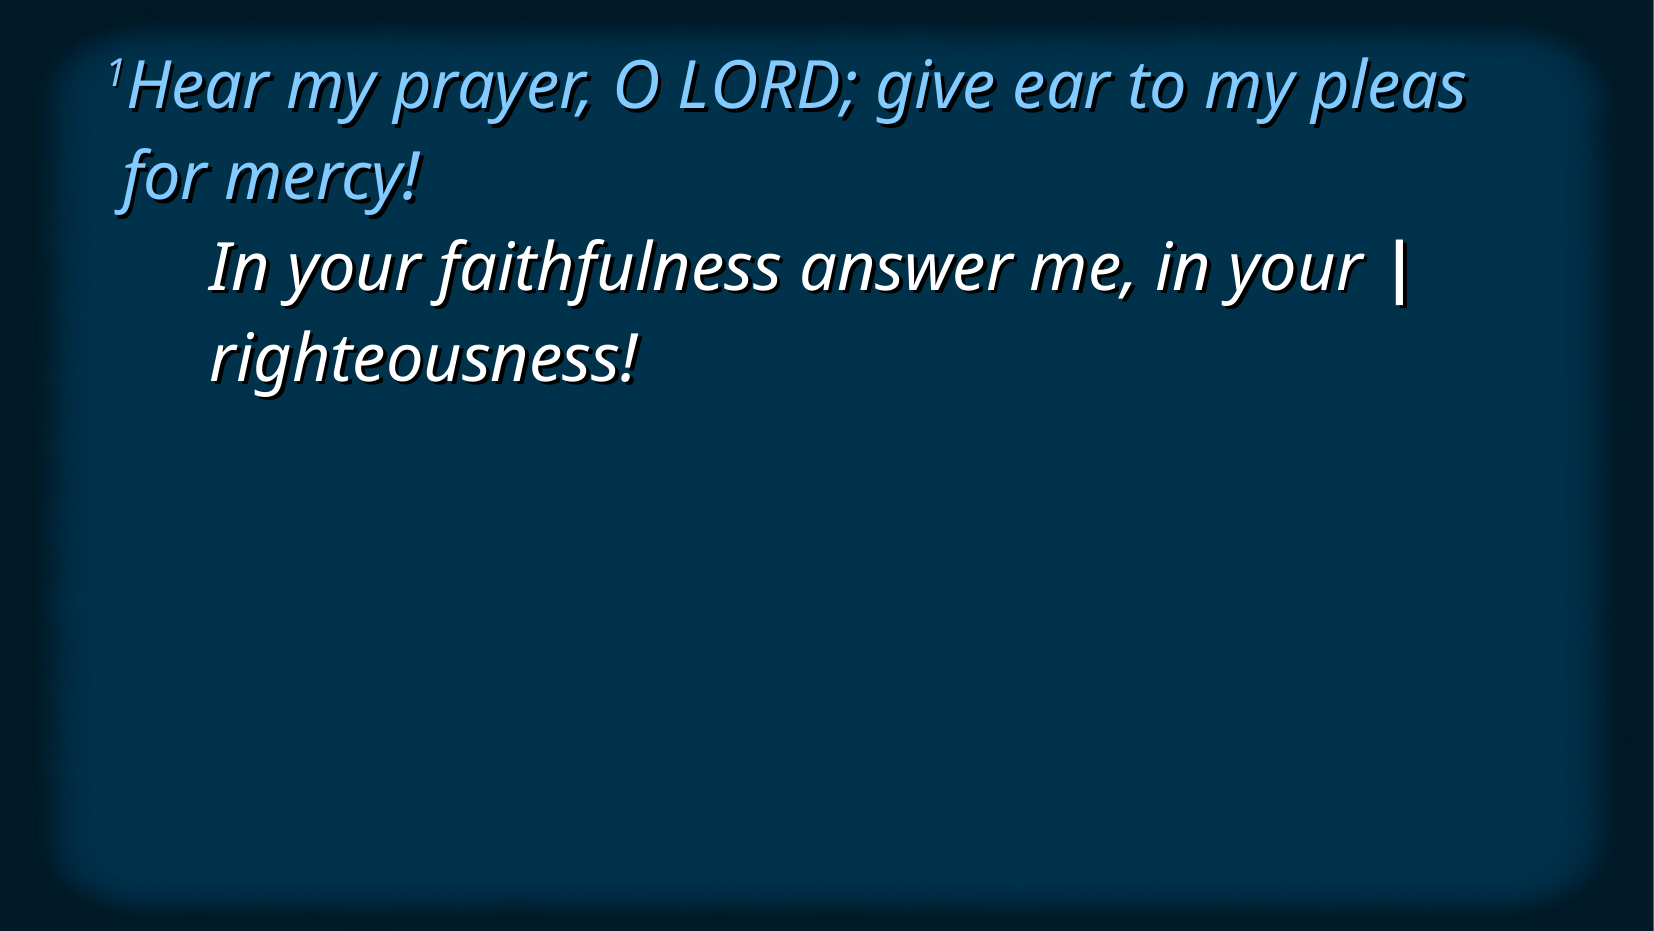

1Hear my prayer, O LORD; give ear to my pleas
 for mercy!
 In your faithfulness answer me, in your |
 righteousness!